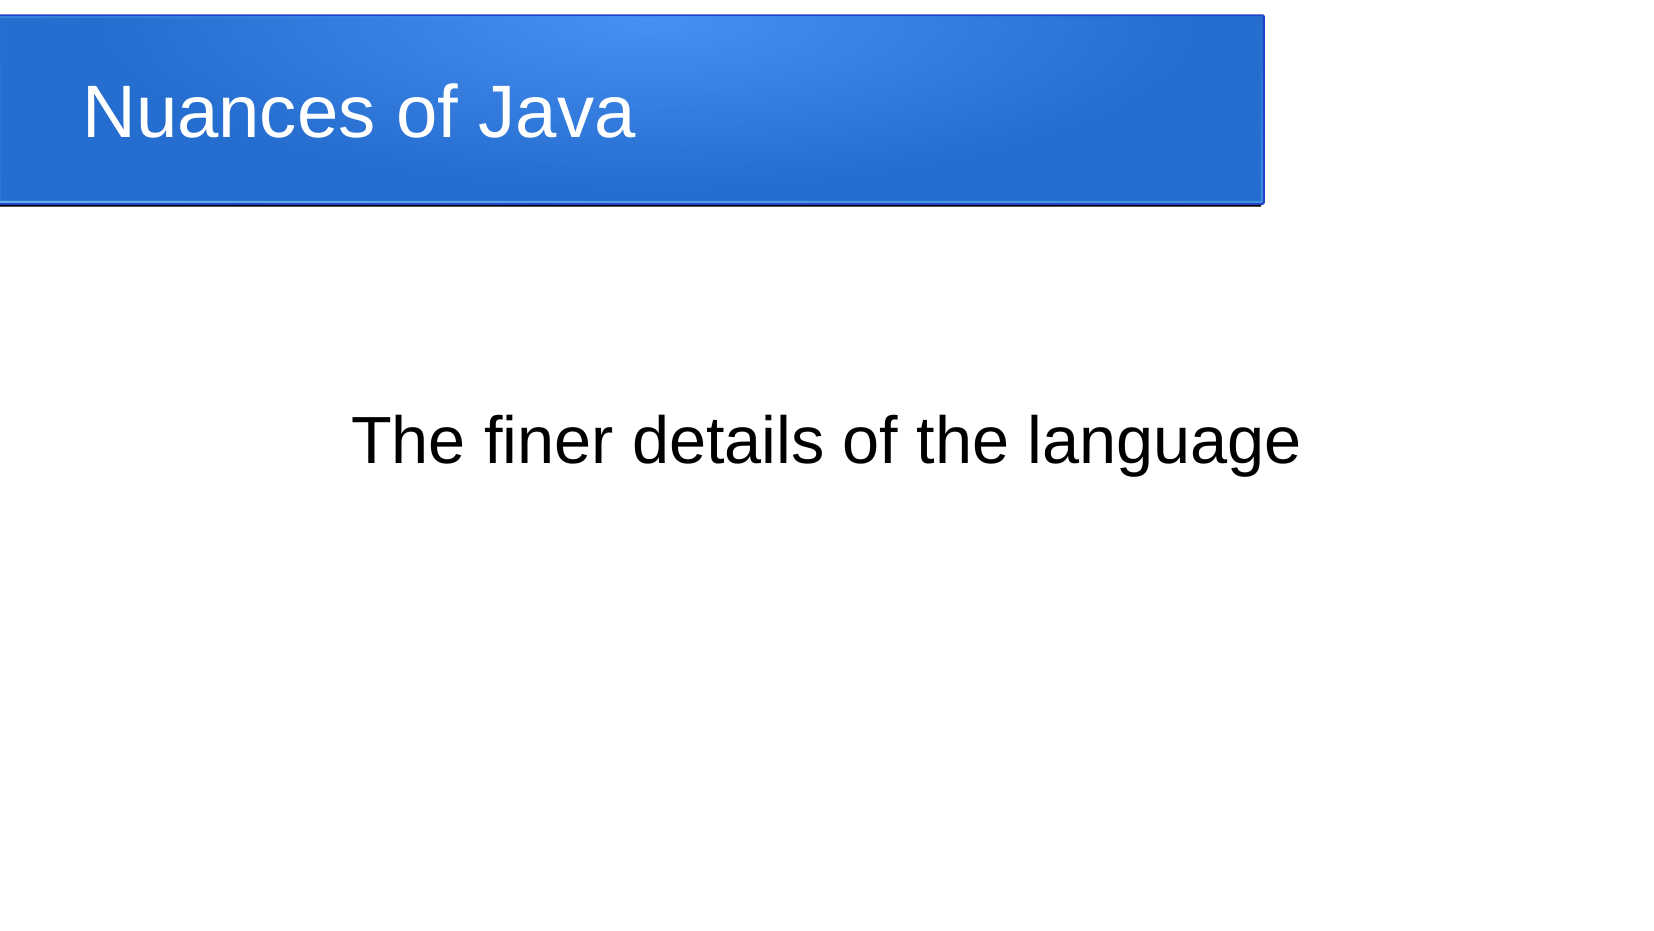

# Nuances of Java
The finer details of the language